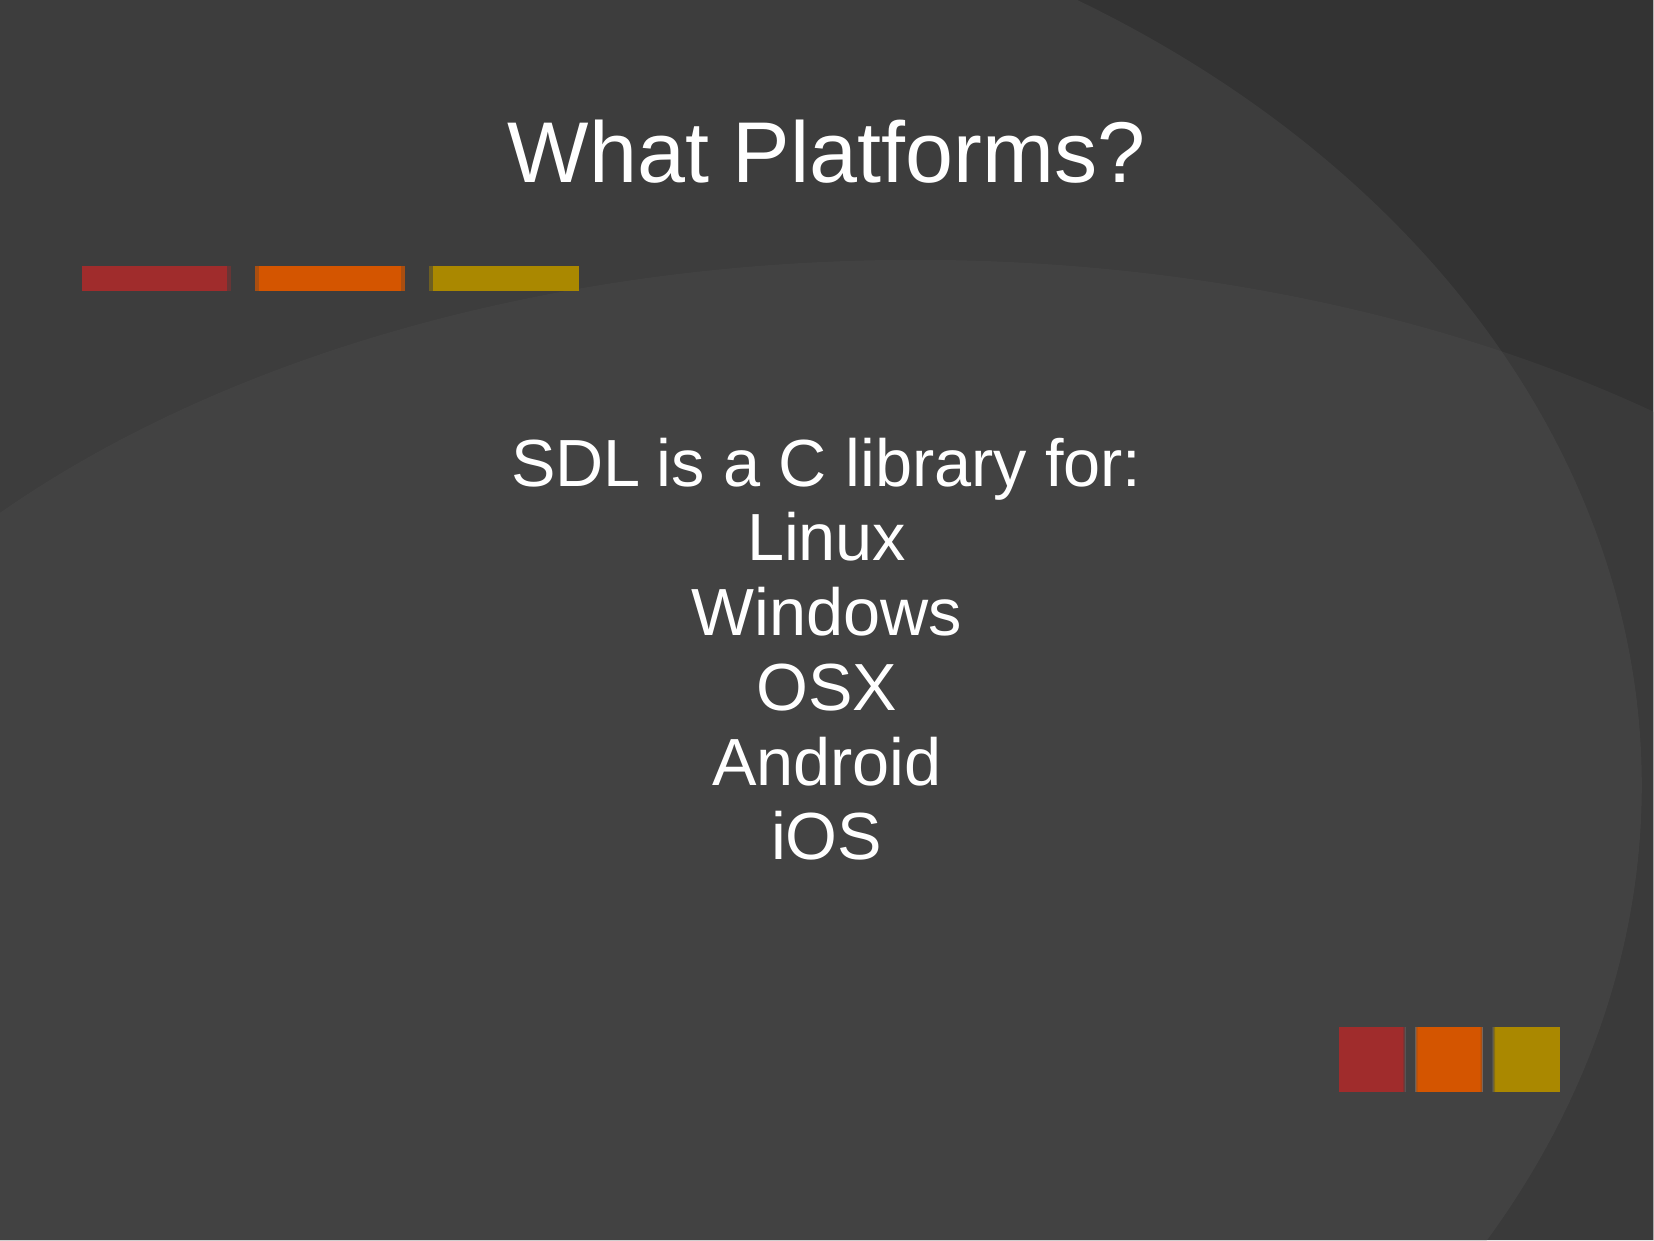

# What Platforms?
SDL is a C library for:
Linux
Windows
OSX
Android
iOS